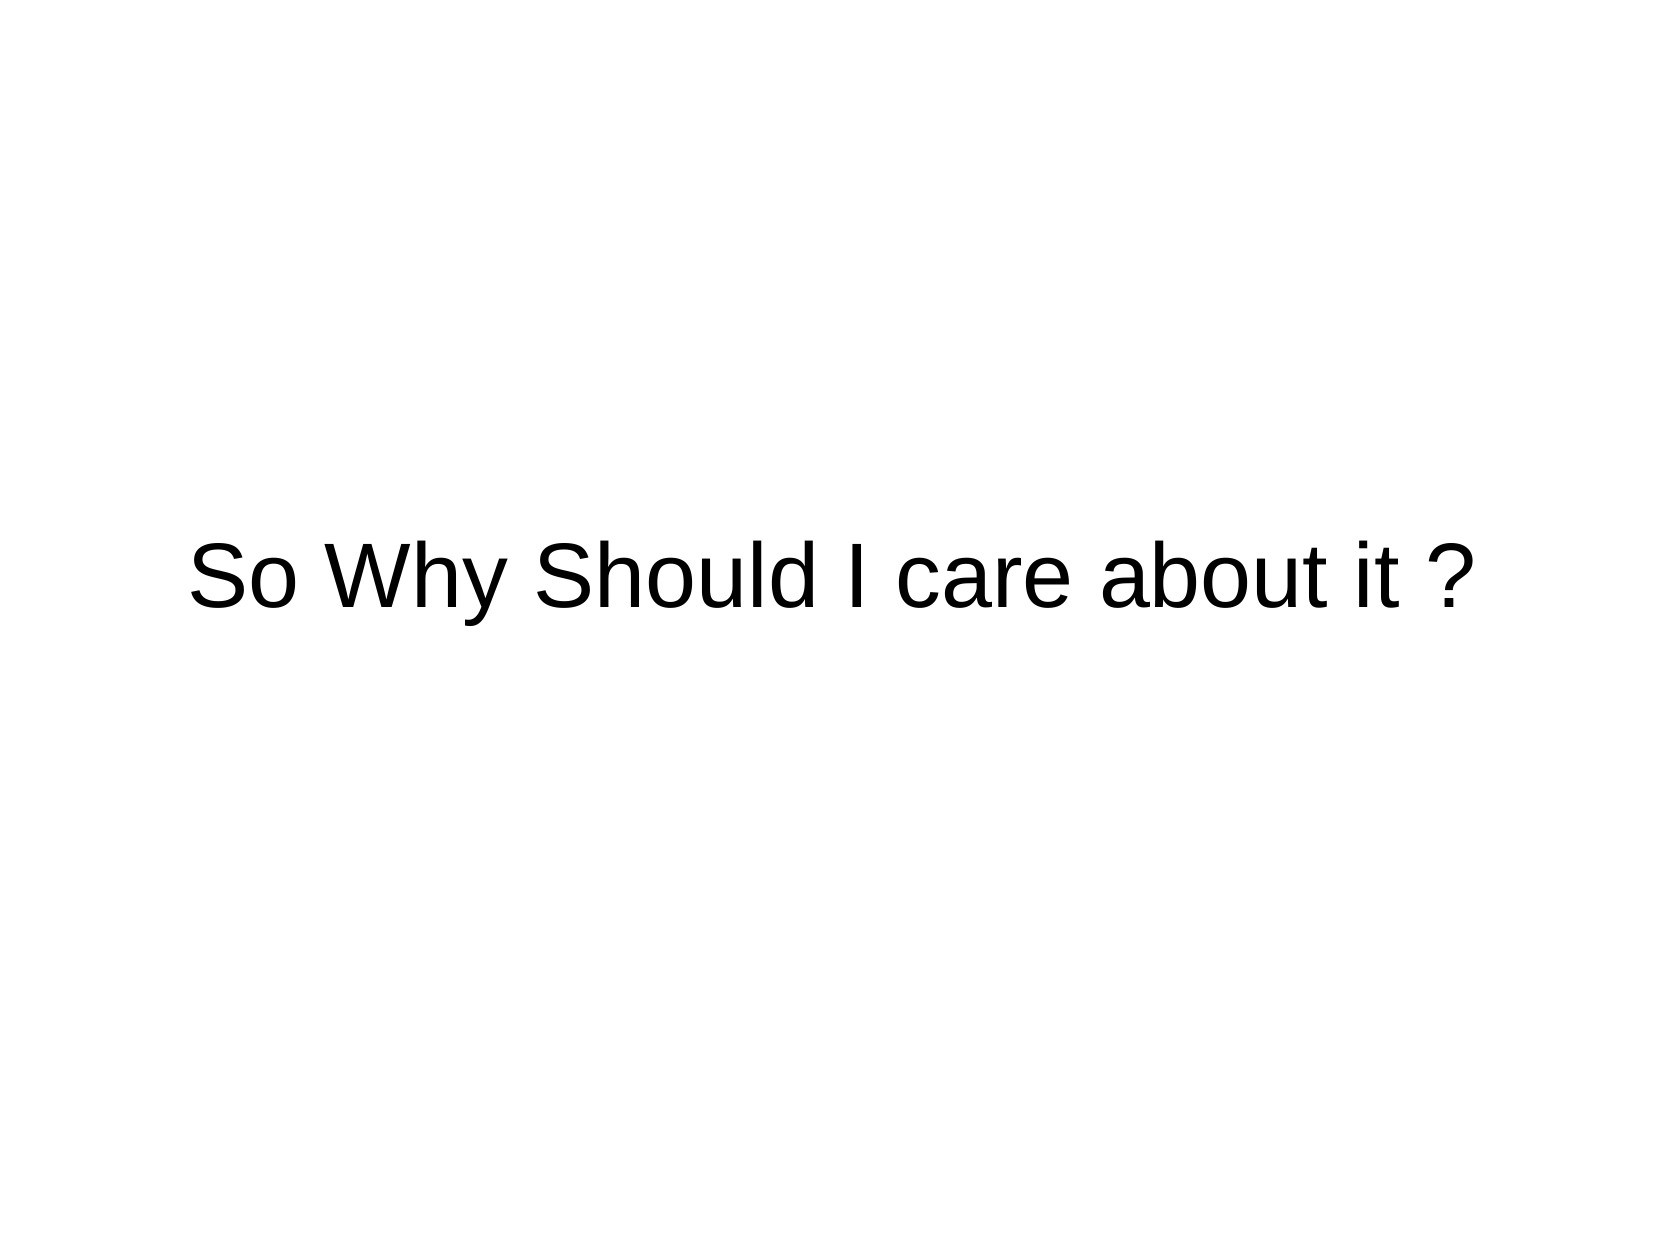

# So Why Should I care about it ?